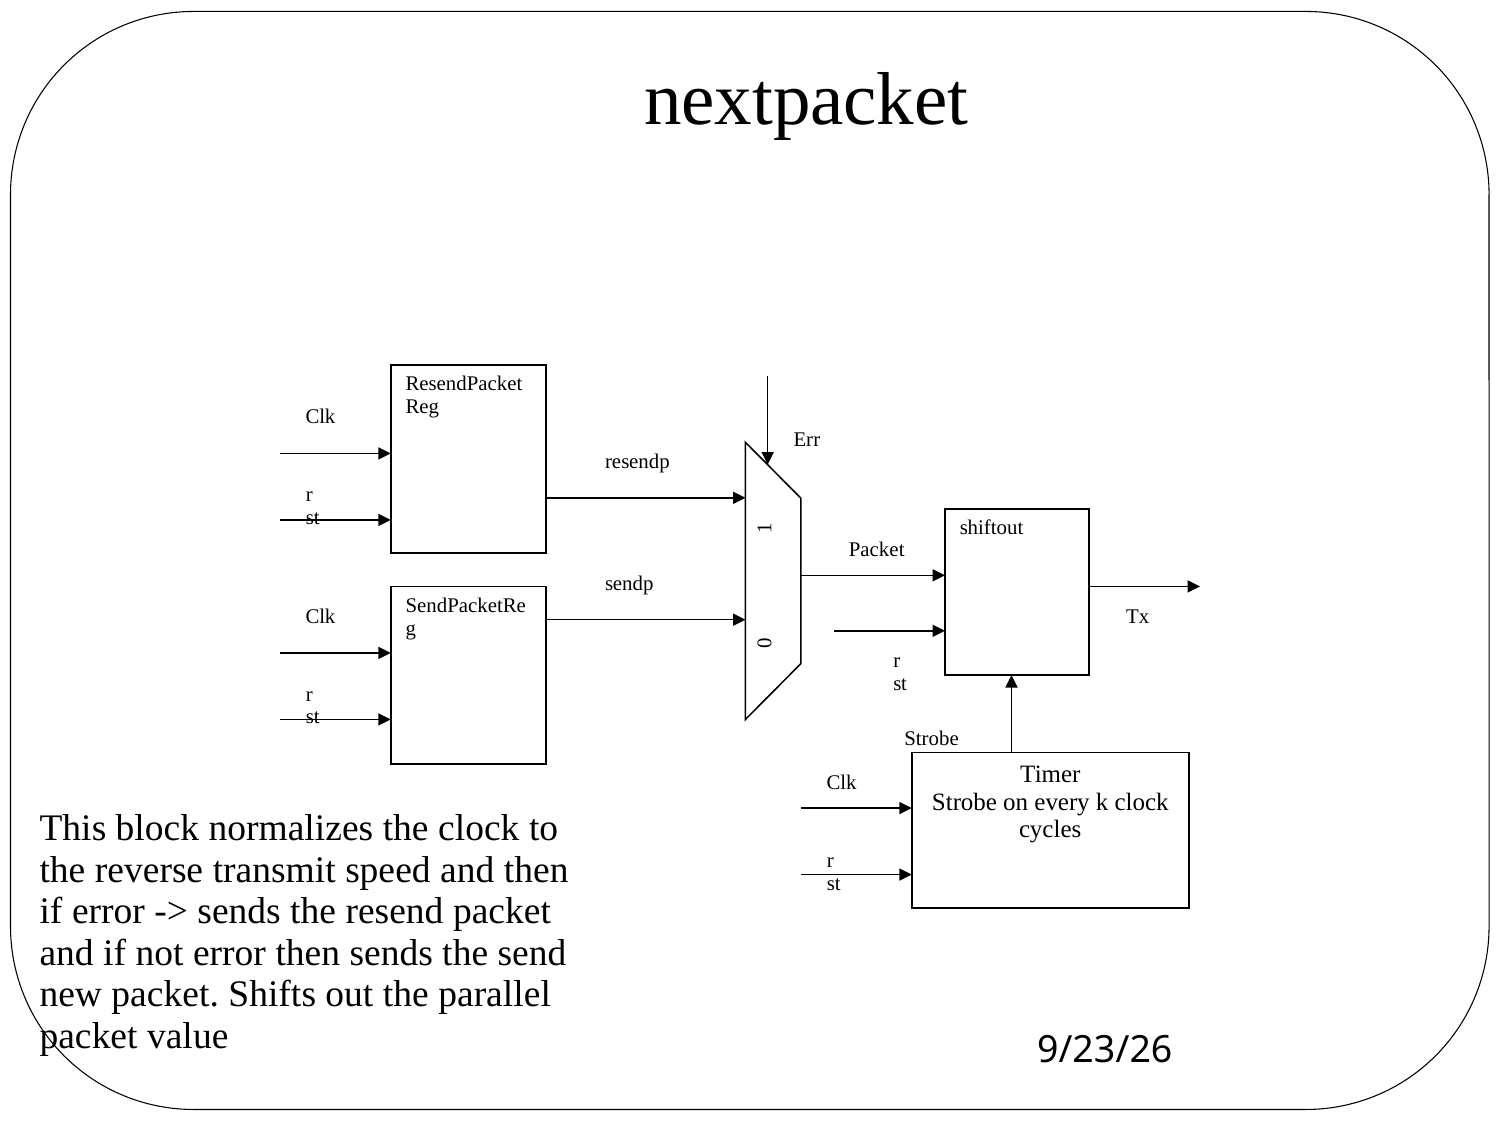

nextpacket
ResendPacketReg
Clk
Err
resendp
rst
shiftout
Packet
0 1
sendp
SendPacketReg
Clk
Tx
rst
rst
Strobe
Timer
Strobe on every k clock cycles
Clk
This block normalizes the clock to the reverse transmit speed and then if error -> sends the resend packet and if not error then sends the send new packet. Shifts out the parallel packet value
rst